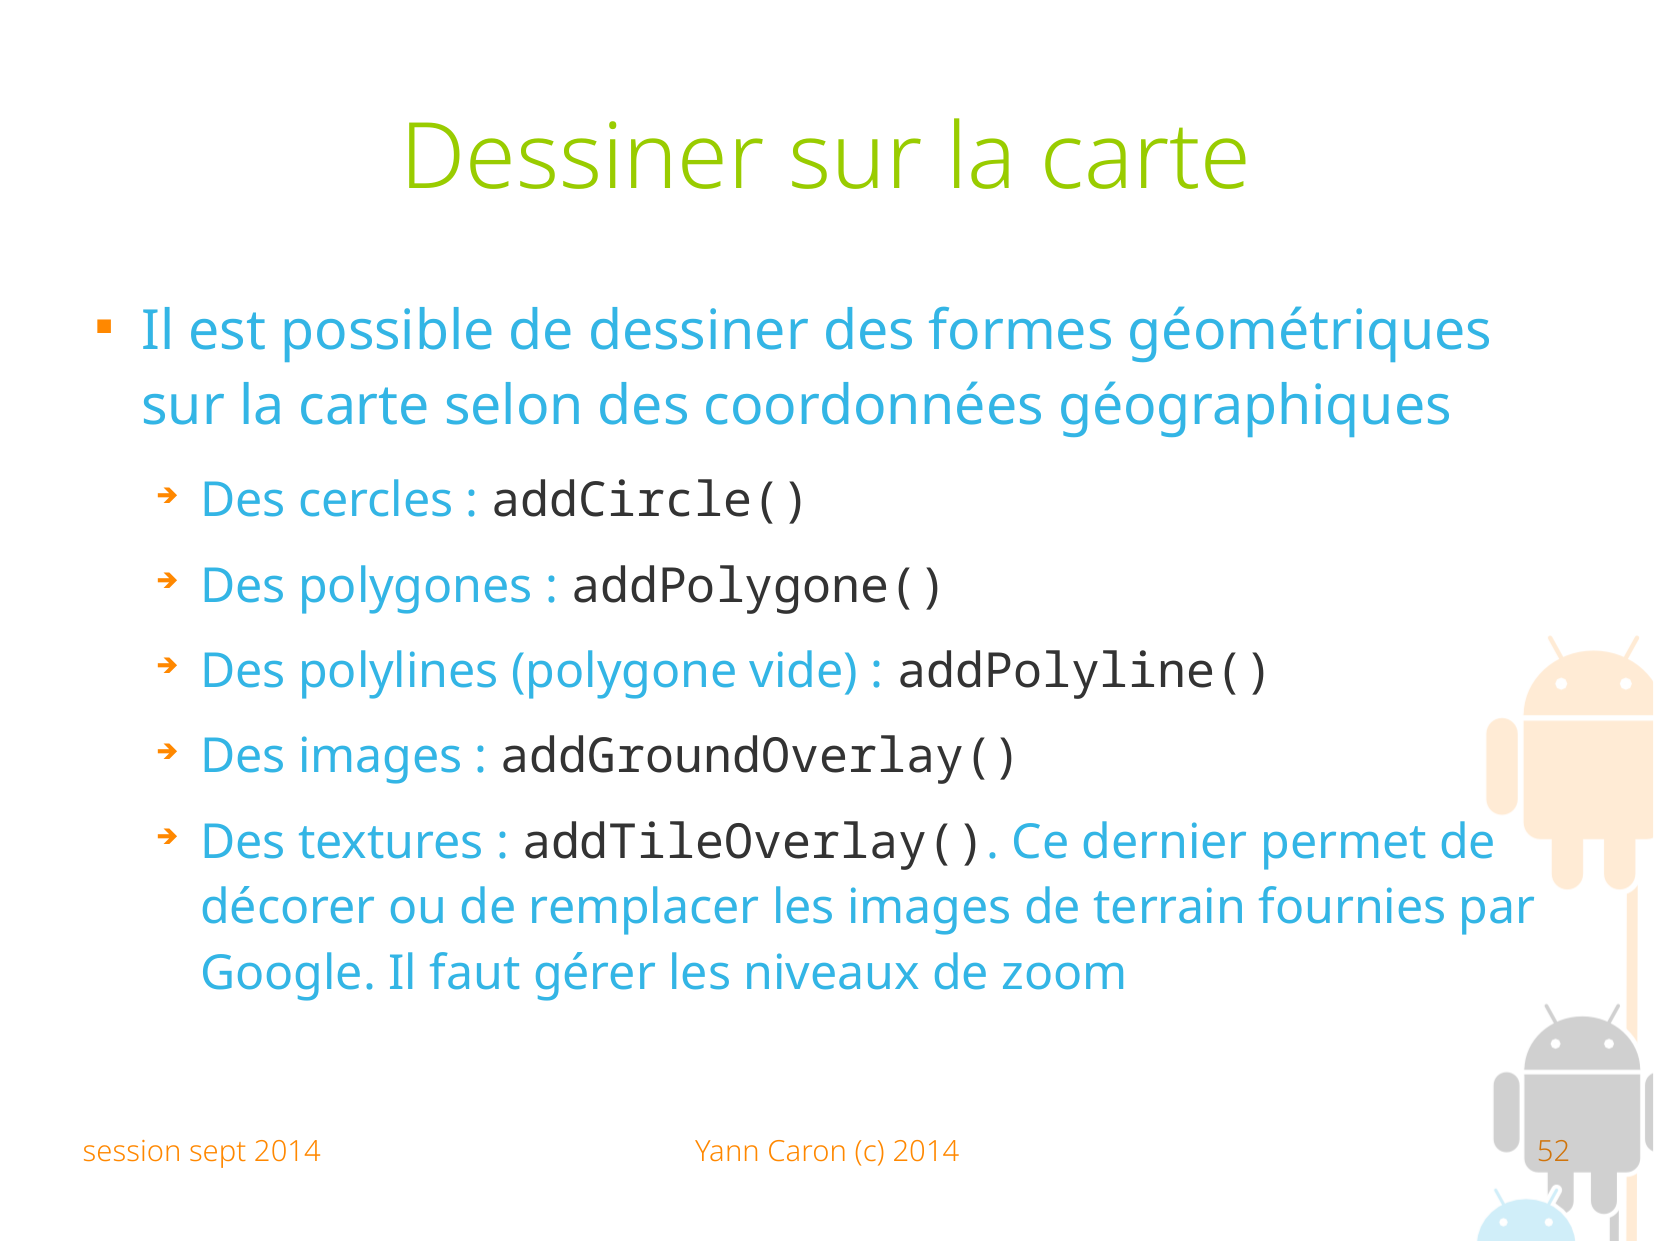

# Dessiner sur la carte
Il est possible de dessiner des formes géométriques sur la carte selon des coordonnées géographiques
Des cercles : addCircle()
Des polygones : addPolygone()
Des polylines (polygone vide) : addPolyline()
Des images : addGroundOverlay()
Des textures : addTileOverlay(). Ce dernier permet de décorer ou de remplacer les images de terrain fournies par Google. Il faut gérer les niveaux de zoom
session sept 2014
Yann Caron (c) 2014
52